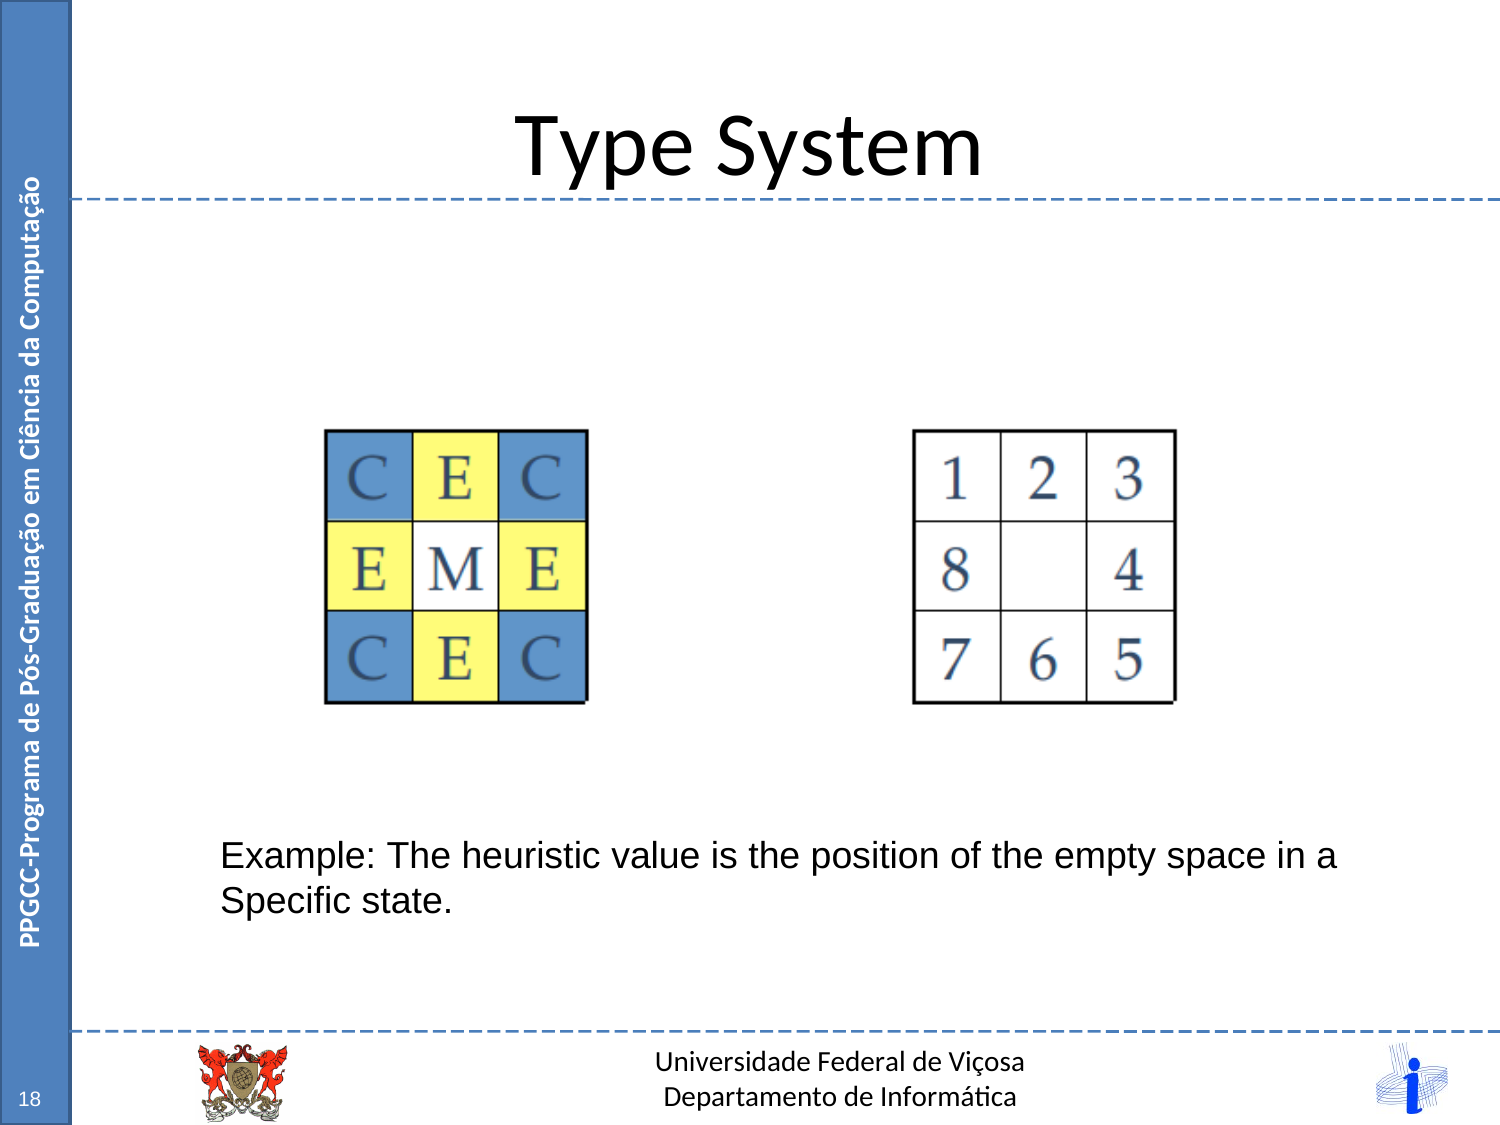

Type System
PPGCC-Programa de Pós-Graduação em Ciência da Computação
Example: The heuristic value is the position of the empty space in a
Specific state.
Universidade Federal de Viçosa
Departamento de Informática
18